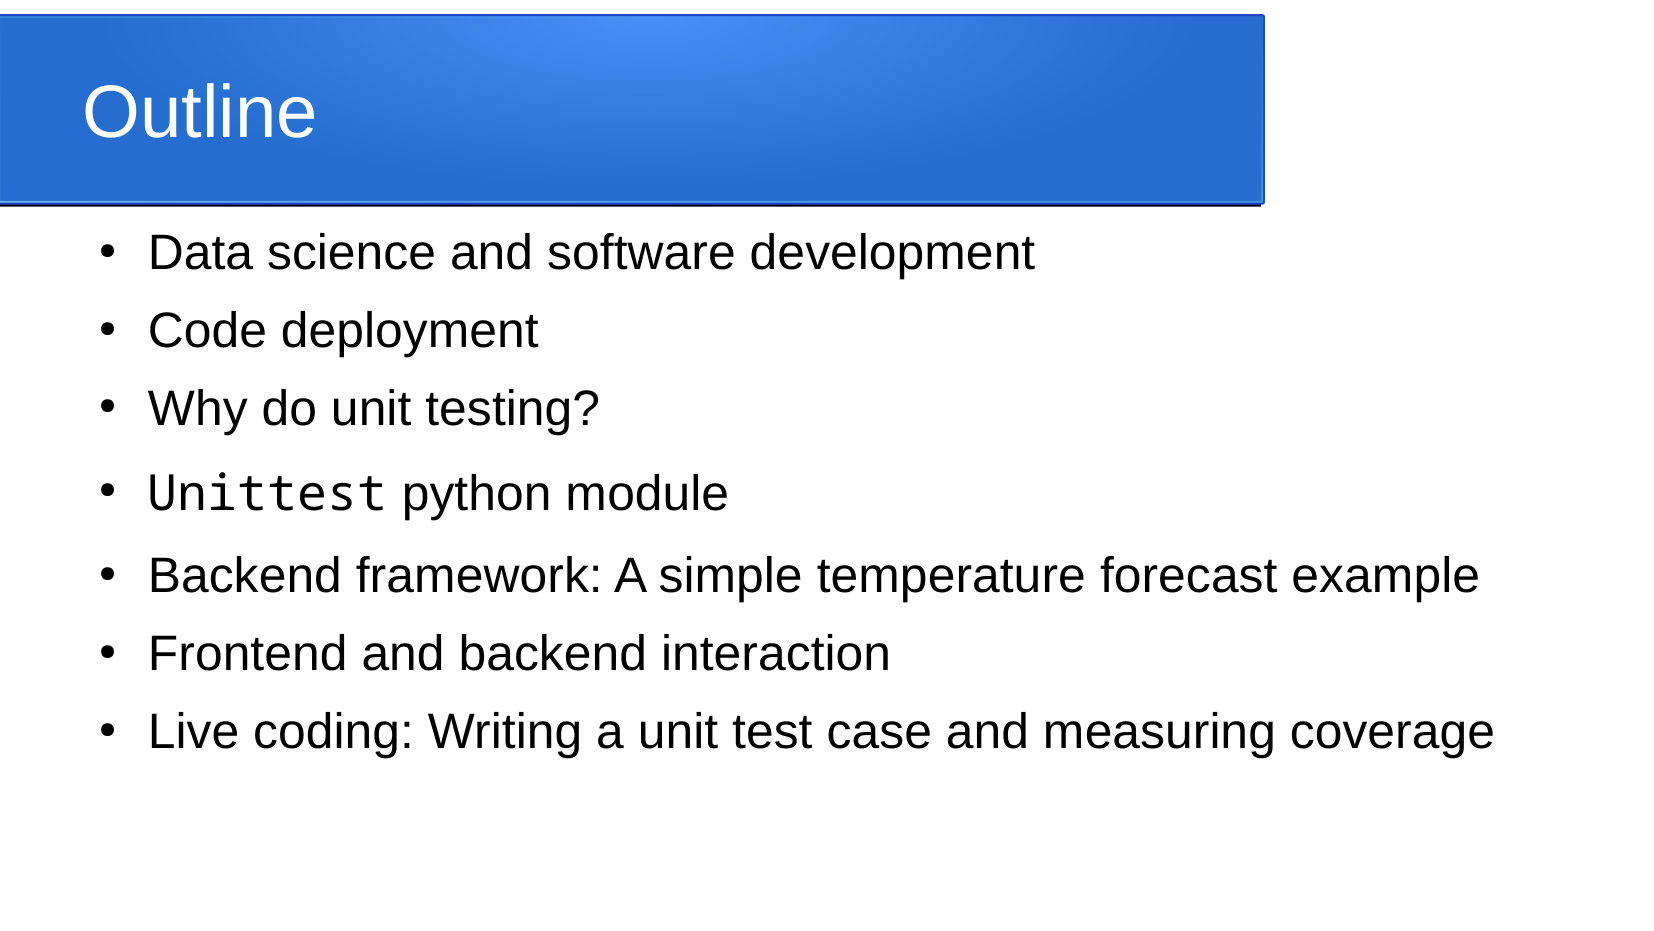

# Outline
Data science and software development
Code deployment
Why do unit testing?
Unittest python module
Backend framework: A simple temperature forecast example
Frontend and backend interaction
Live coding: Writing a unit test case and measuring coverage